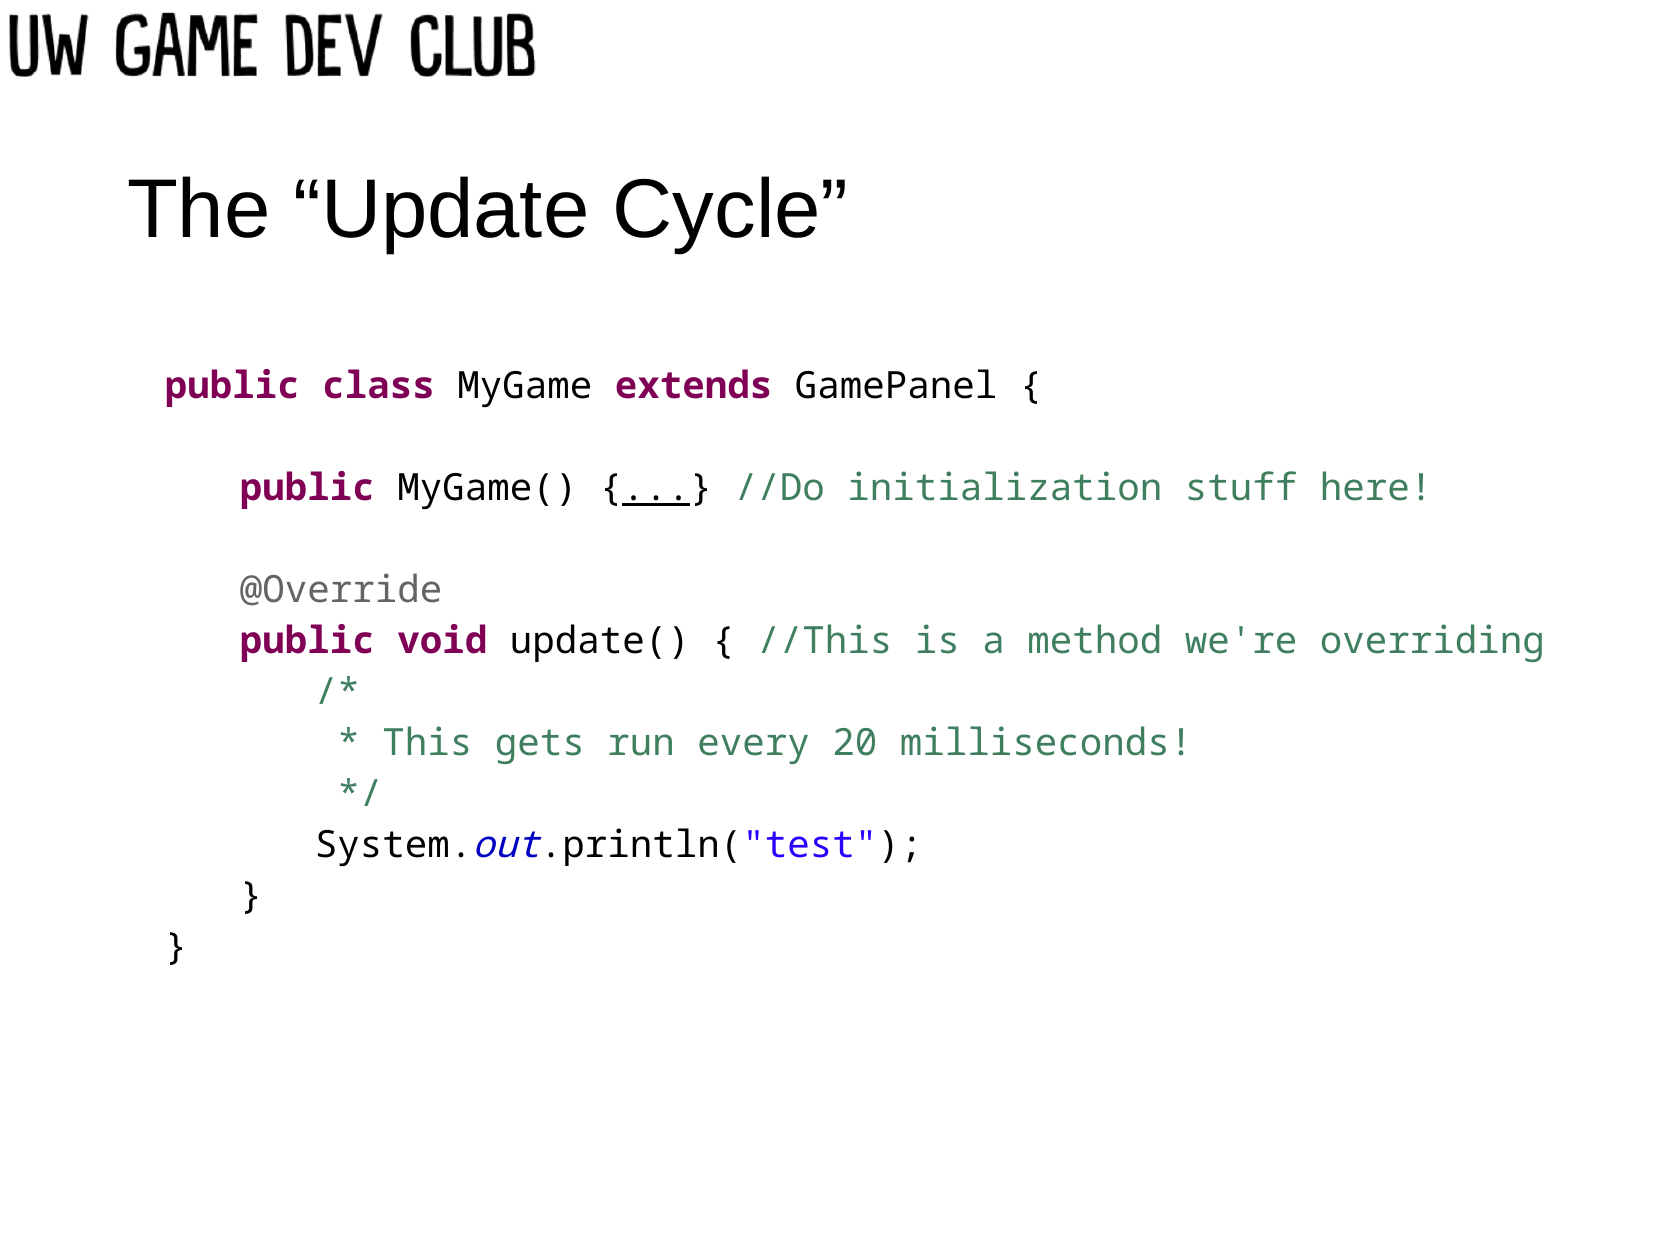

The “Update Cycle”
public class MyGame extends GamePanel {
	public MyGame() {...} //Do initialization stuff here!
	@Override
	public void update() { //This is a method we're overriding
		/*
		 * This gets run every 20 milliseconds!
		 */
		System.out.println("test");
	}
}